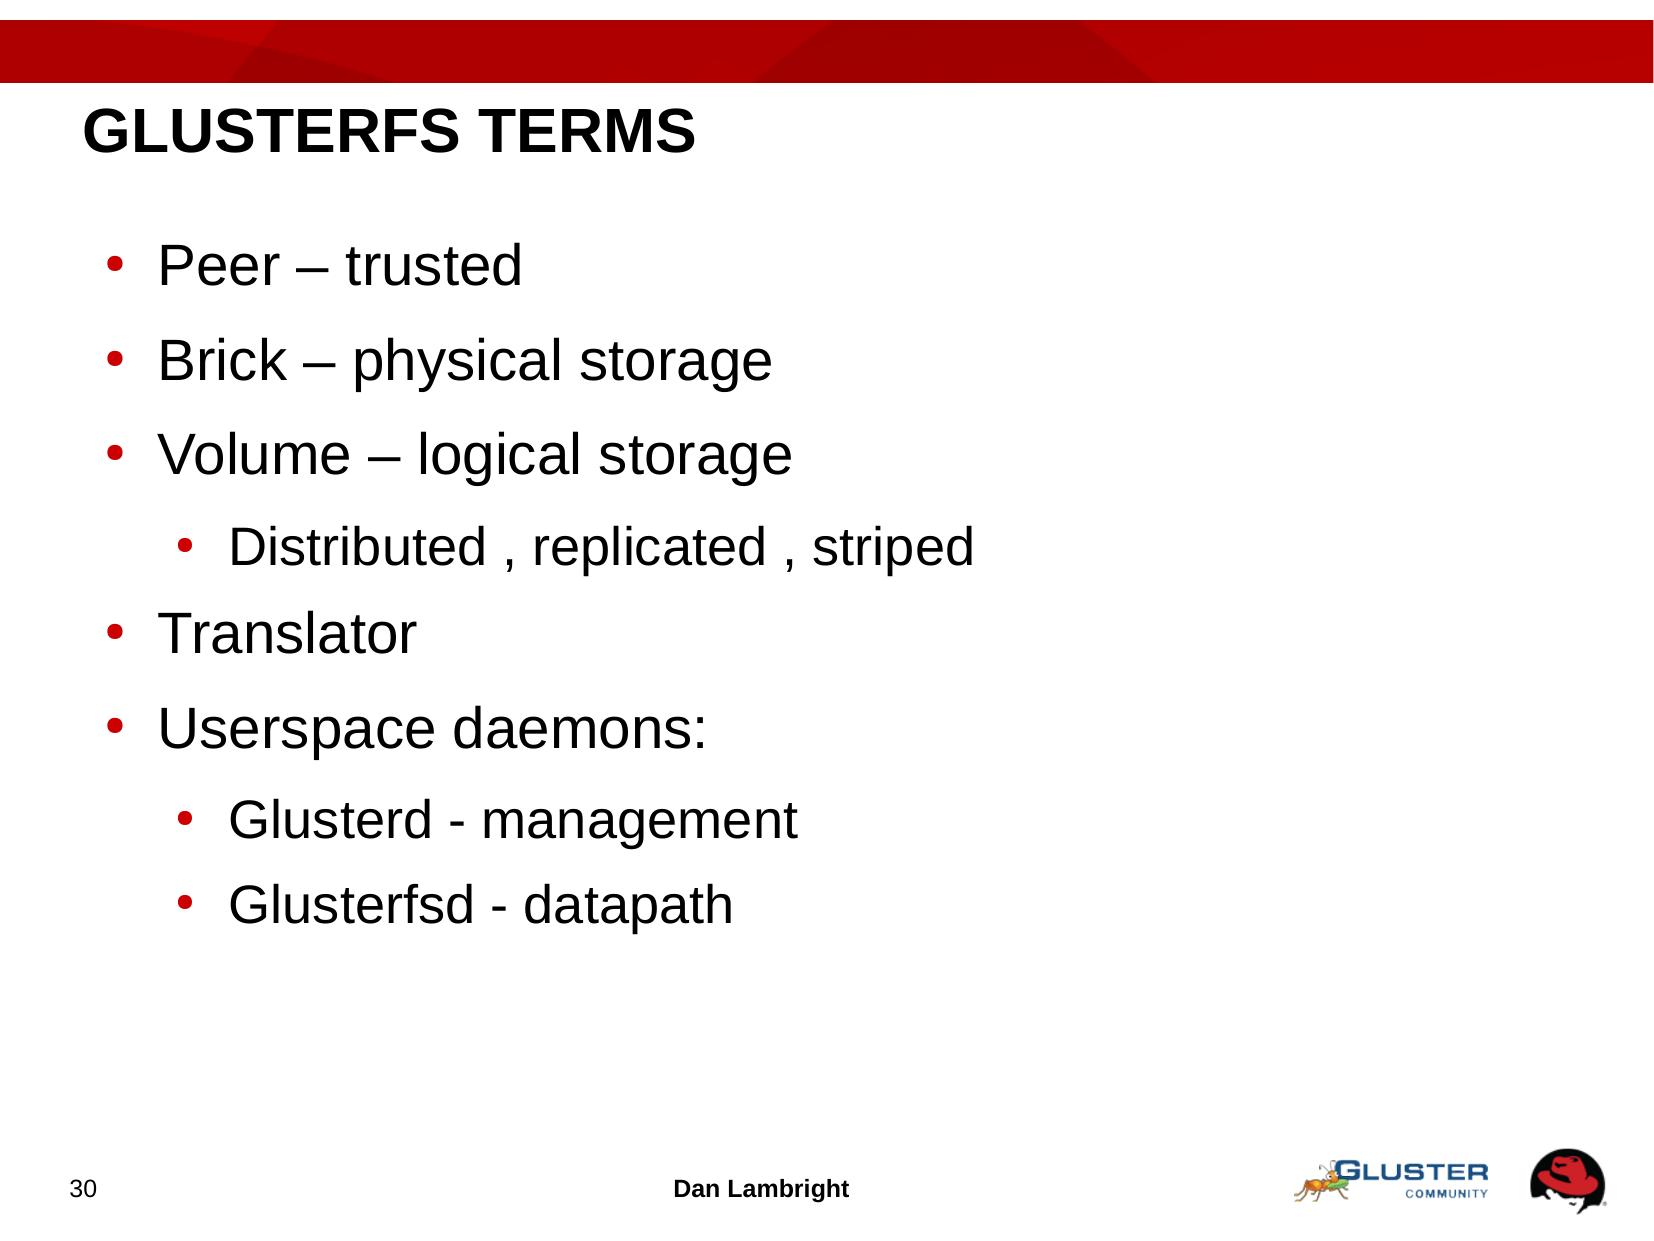

# GLUSTERFS TERMS
Peer – trusted
Brick – physical storage
Volume – logical storage
Distributed , replicated , striped
Translator
Userspace daemons:
Glusterd - management
Glusterfsd - datapath